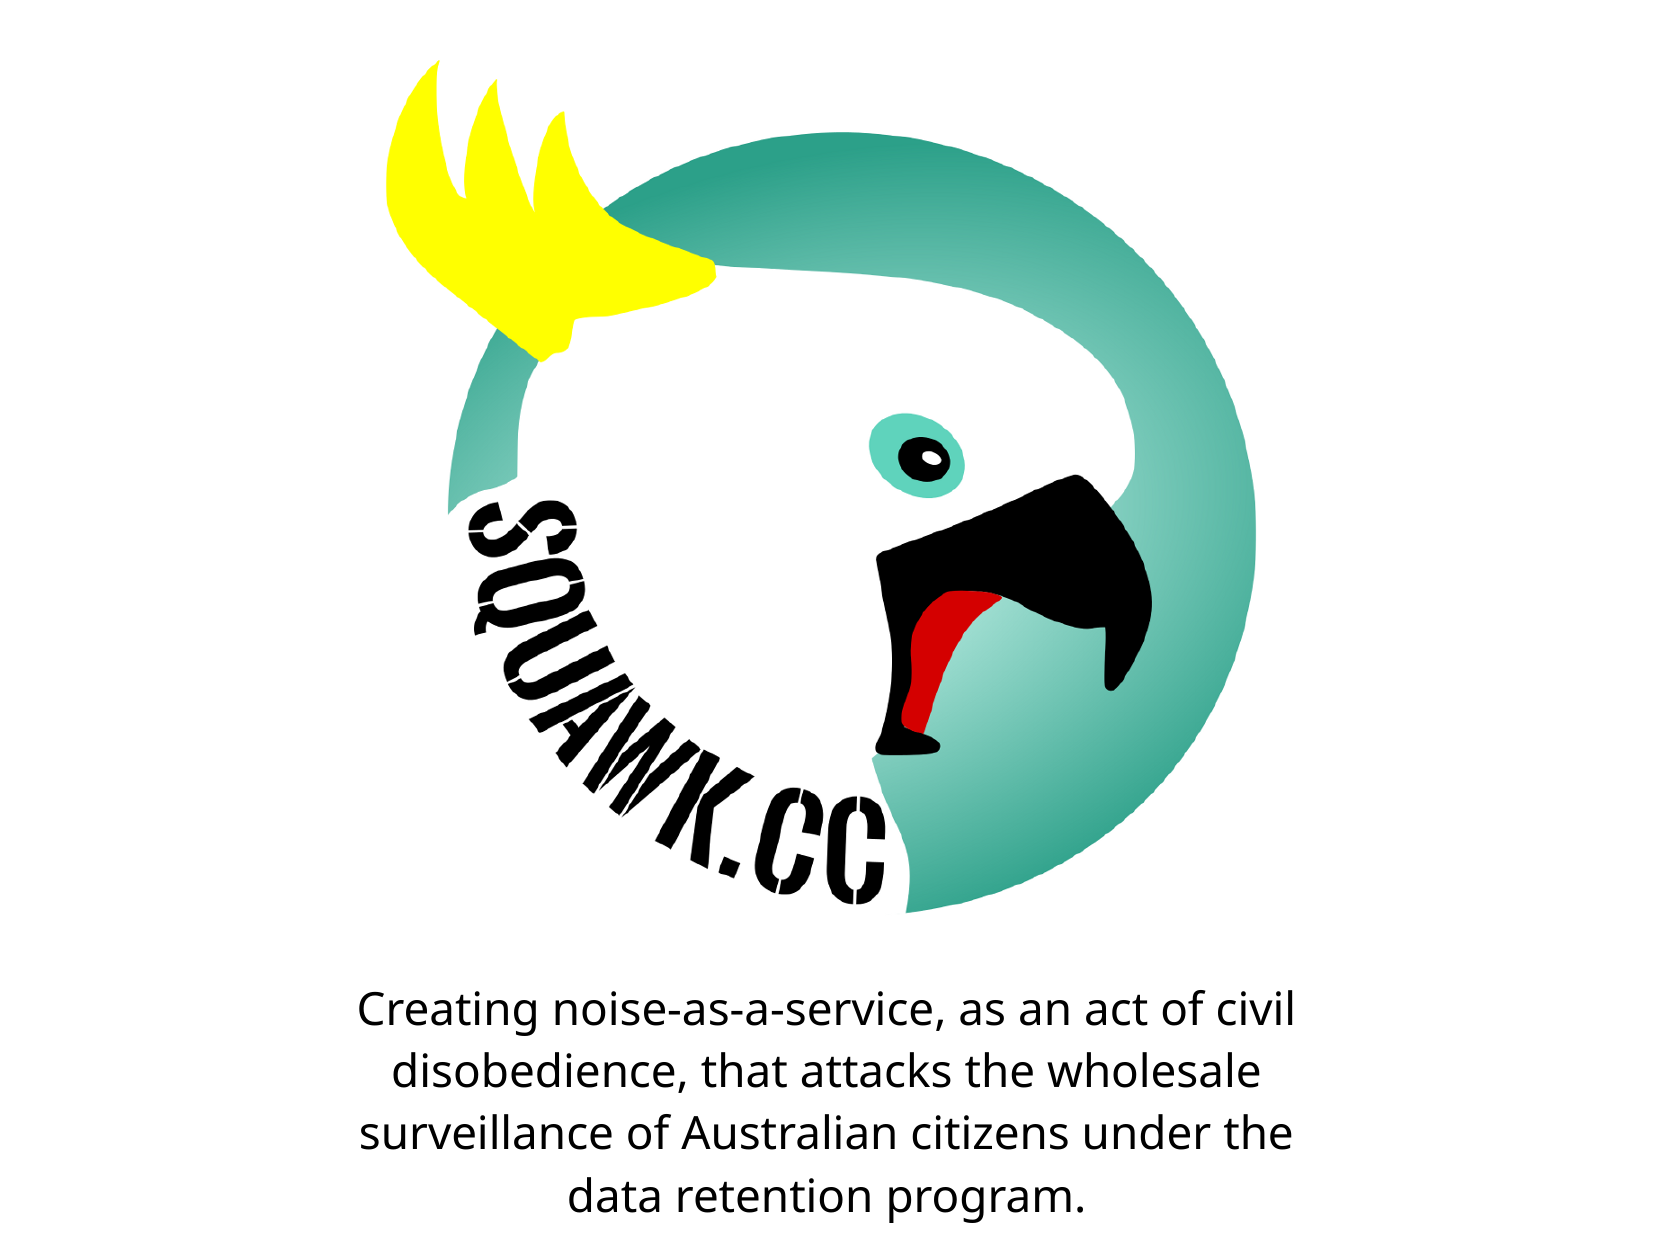

Creating noise-as-a-service, as an act of civil disobedience, that attacks the wholesale surveillance of Australian citizens under the data retention program.